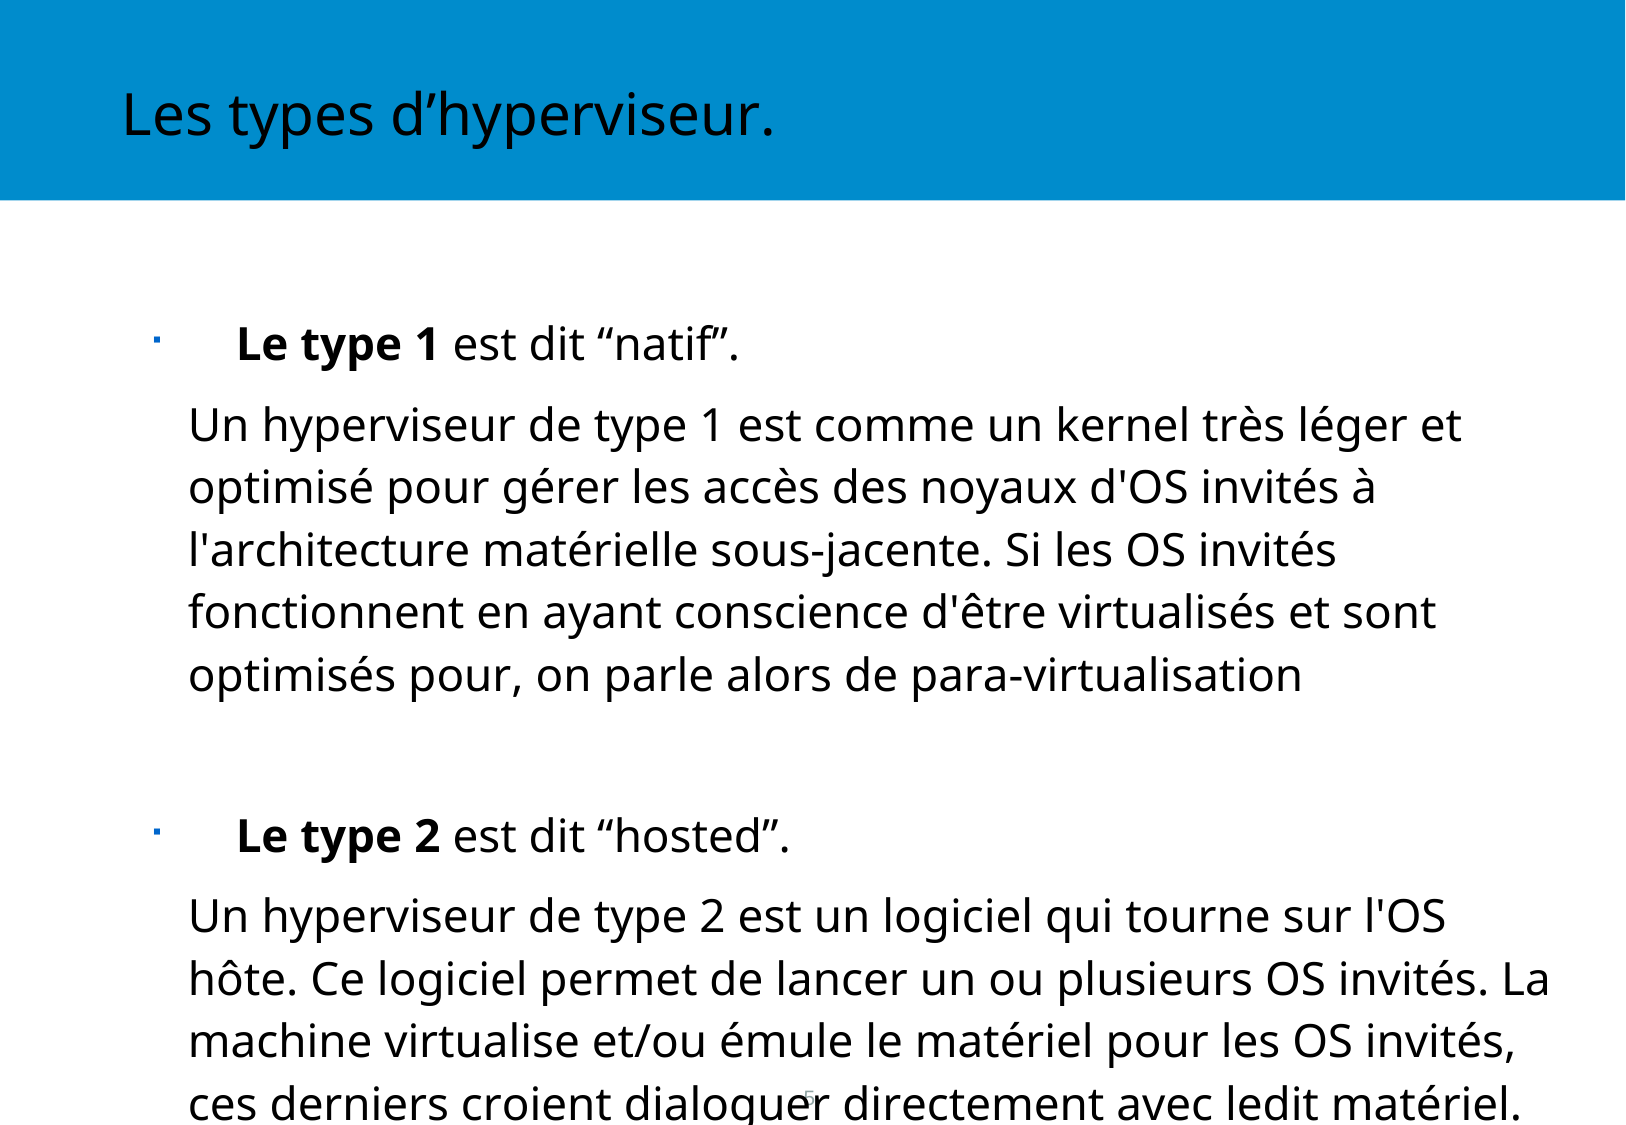

# Les types d’hyperviseur.
 Le type 1 est dit “natif”.
Un hyperviseur de type 1 est comme un kernel très léger et optimisé pour gérer les accès des noyaux d'OS invités à l'architecture matérielle sous-jacente. Si les OS invités fonctionnent en ayant conscience d'être virtualisés et sont optimisés pour, on parle alors de para-virtualisation
 Le type 2 est dit “hosted”.
Un hyperviseur de type 2 est un logiciel qui tourne sur l'OS hôte. Ce logiciel permet de lancer un ou plusieurs OS invités. La machine virtualise et/ou émule le matériel pour les OS invités, ces derniers croient dialoguer directement avec ledit matériel.